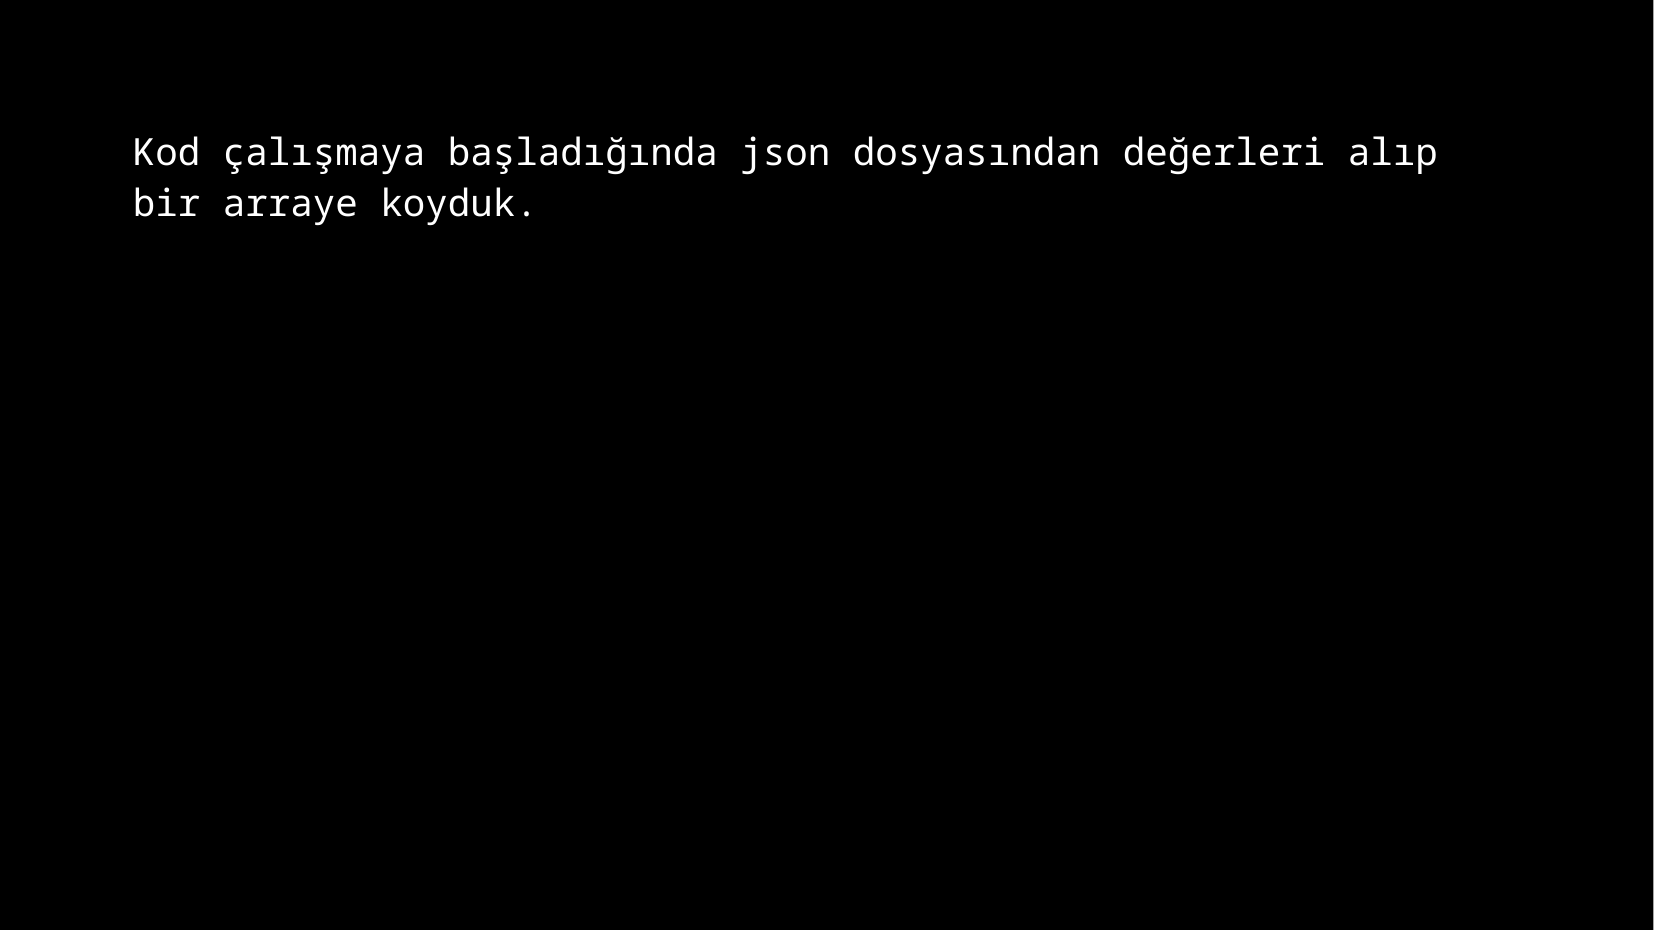

Kod çalışmaya başladığında json dosyasından değerleri alıp bir arraye koyduk.